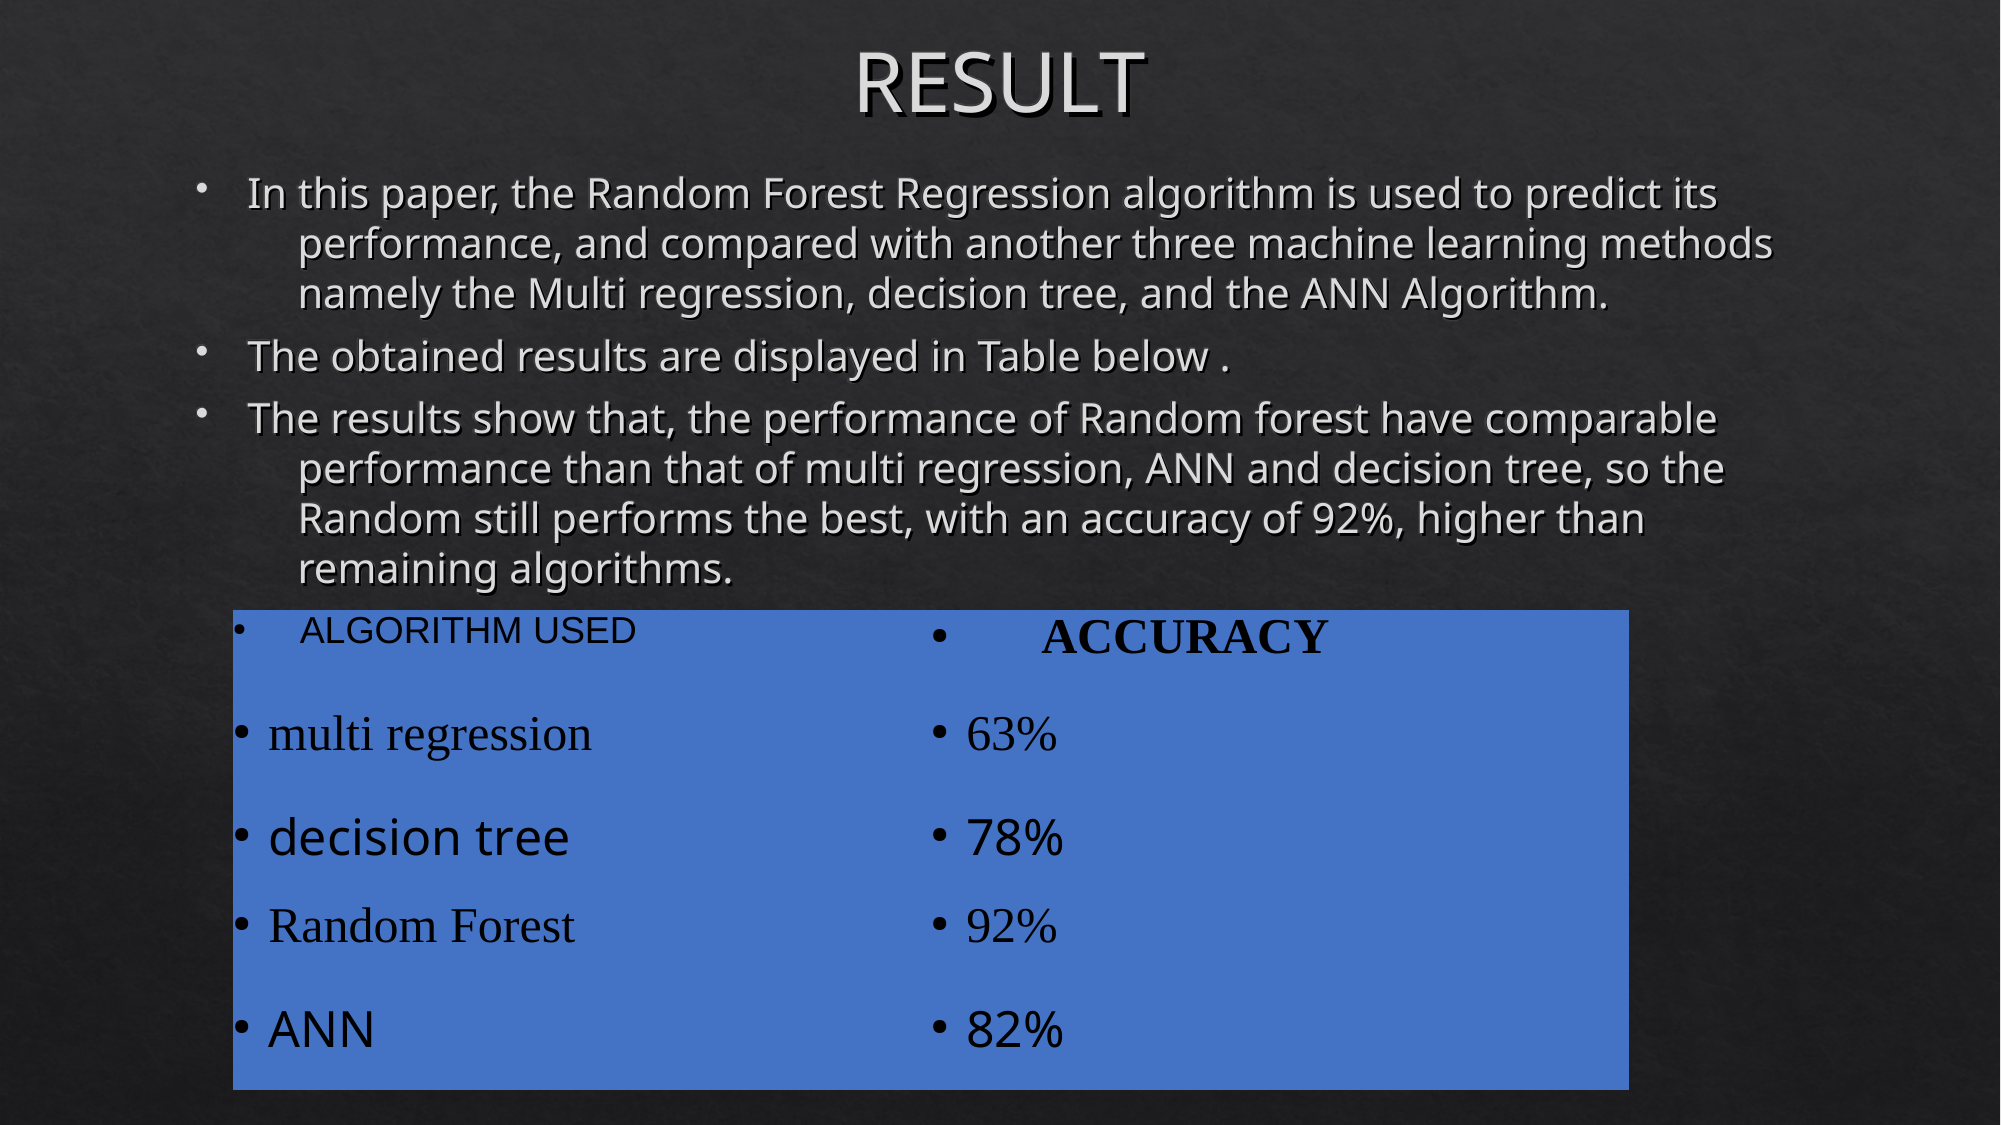

# RESULT
In this paper, the Random Forest Regression algorithm is used to predict its performance, and compared with another three machine learning methods namely the Multi regression, decision tree, and the ANN Algorithm.
The obtained results are displayed in Table below .
The results show that, the performance of Random forest have comparable performance than that of multi regression, ANN and decision tree, so the Random still performs the best, with an accuracy of 92%, higher than remaining algorithms.
| ALGORITHM USED | ACCURACY |
| --- | --- |
| multi regression | 63% |
| decision tree | 78% |
| Random Forest | 92% |
| ANN | 82% |